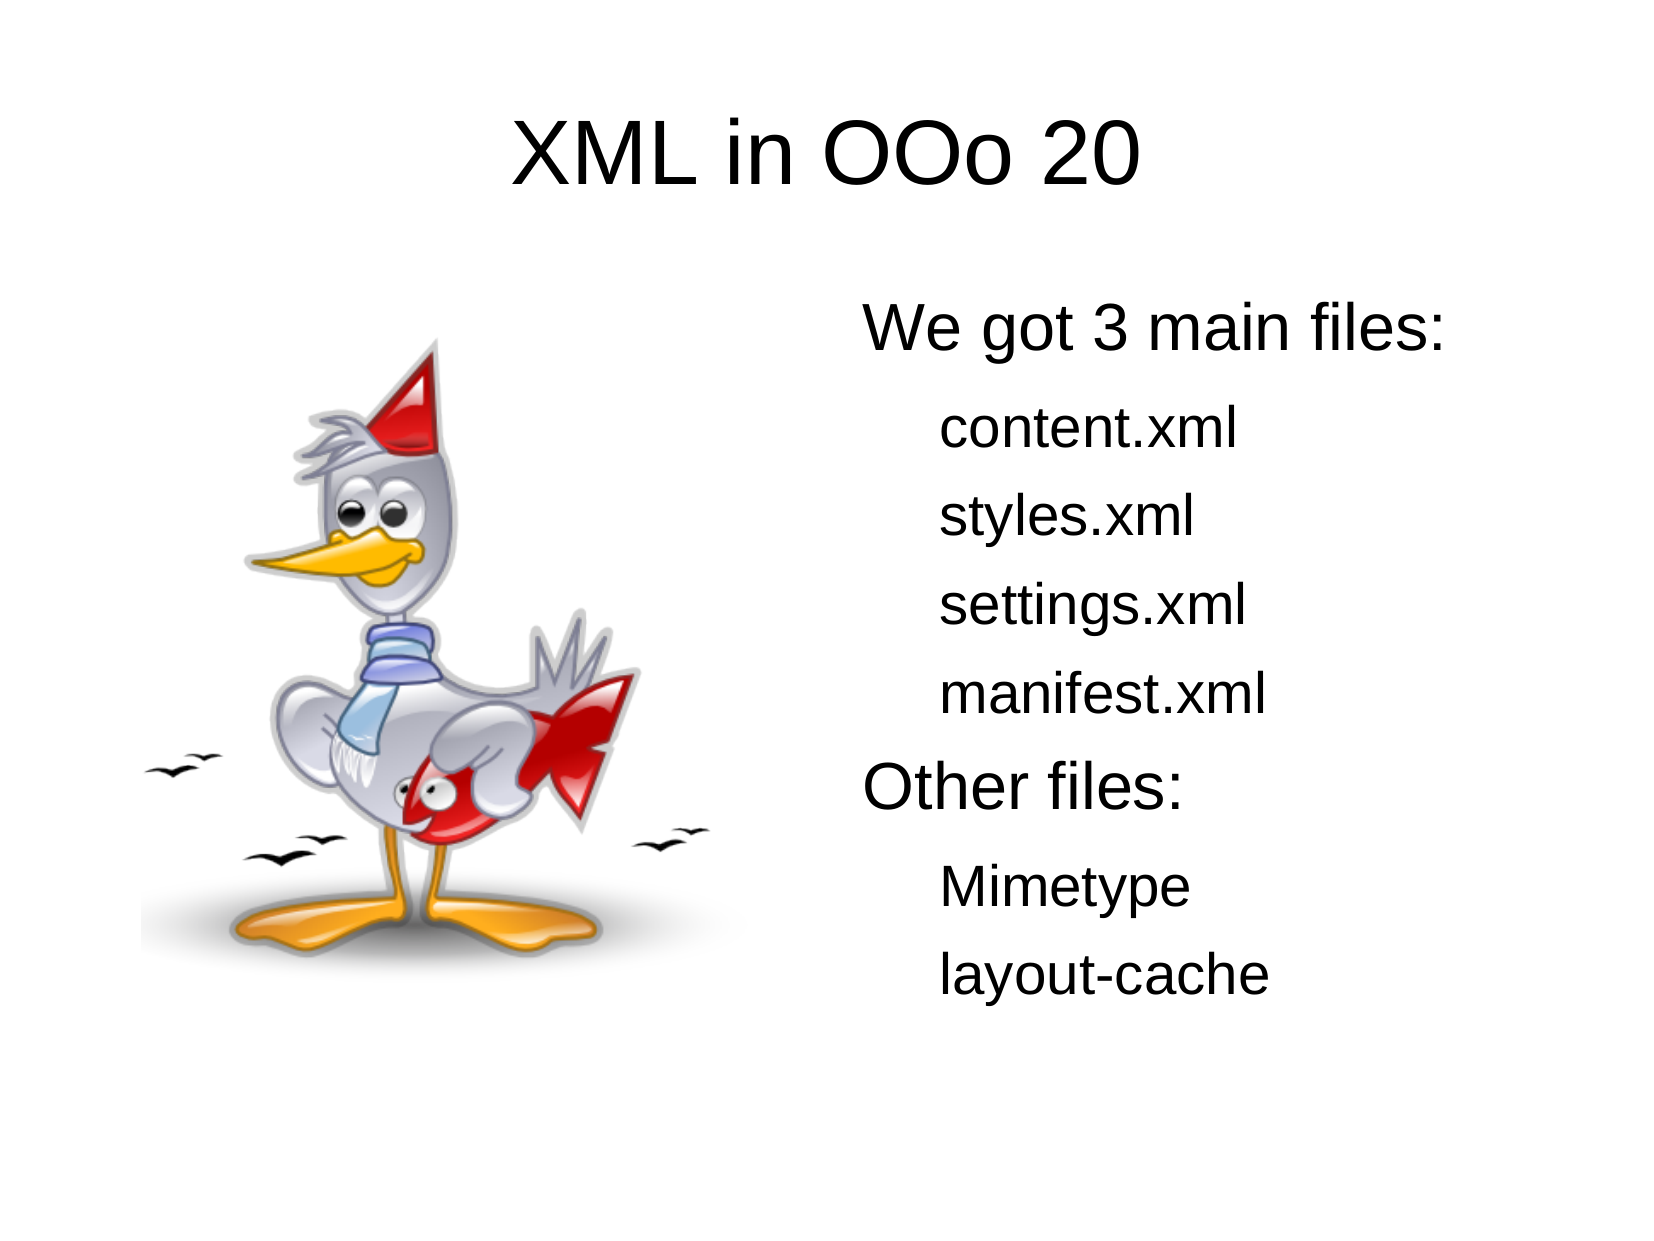

# XML in OOo 20
We got 3 main files:
content.xml
styles.xml
settings.xml
manifest.xml
Other files:
Mimetype
layout-cache